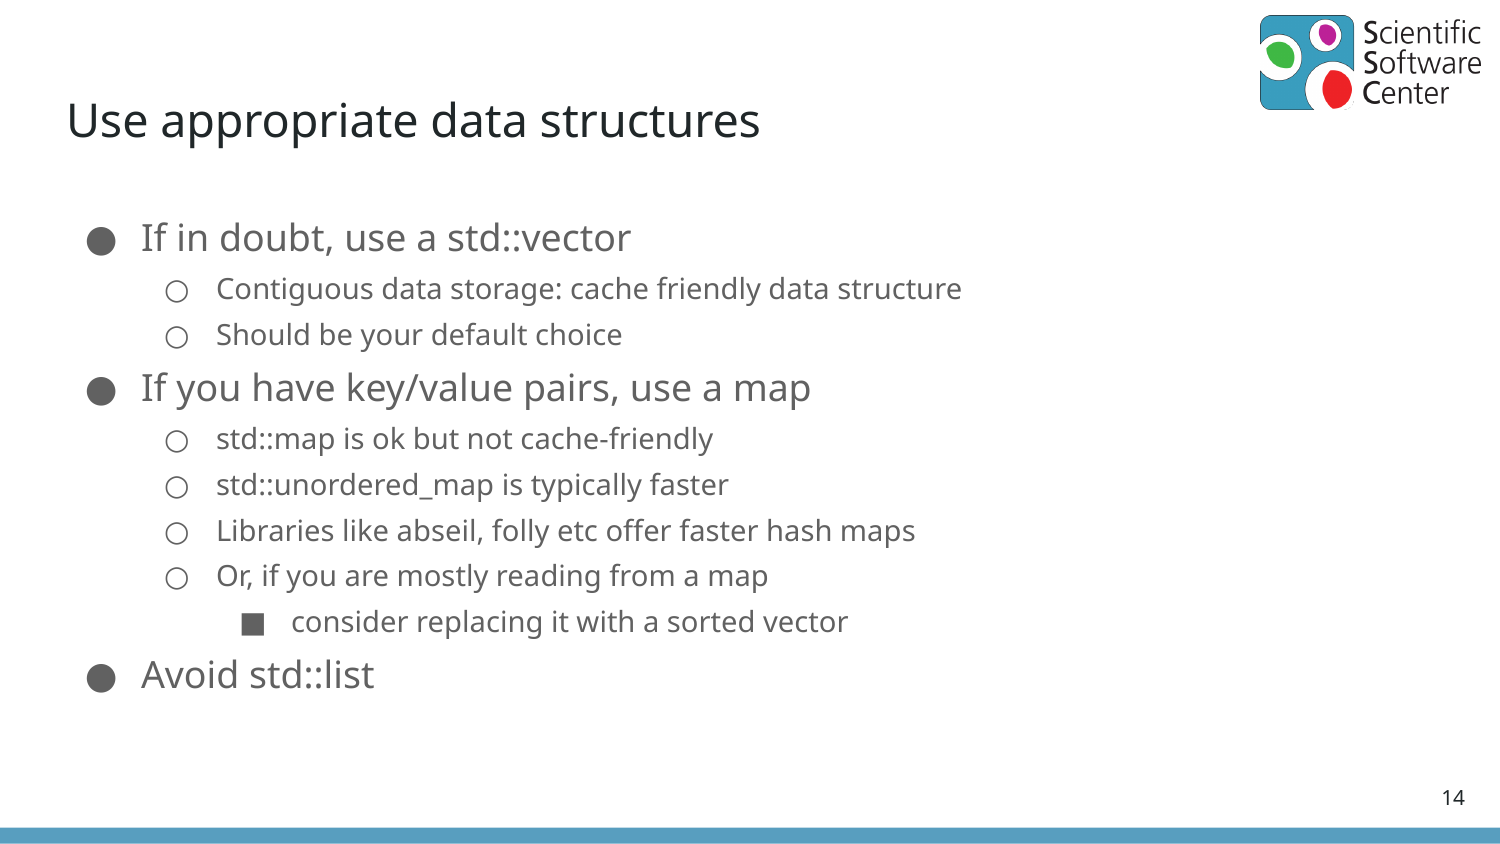

# Use appropriate data structures
If in doubt, use a std::vector
Contiguous data storage: cache friendly data structure
Should be your default choice
If you have key/value pairs, use a map
std::map is ok but not cache-friendly
std::unordered_map is typically faster
Libraries like abseil, folly etc offer faster hash maps
Or, if you are mostly reading from a map
consider replacing it with a sorted vector
Avoid std::list